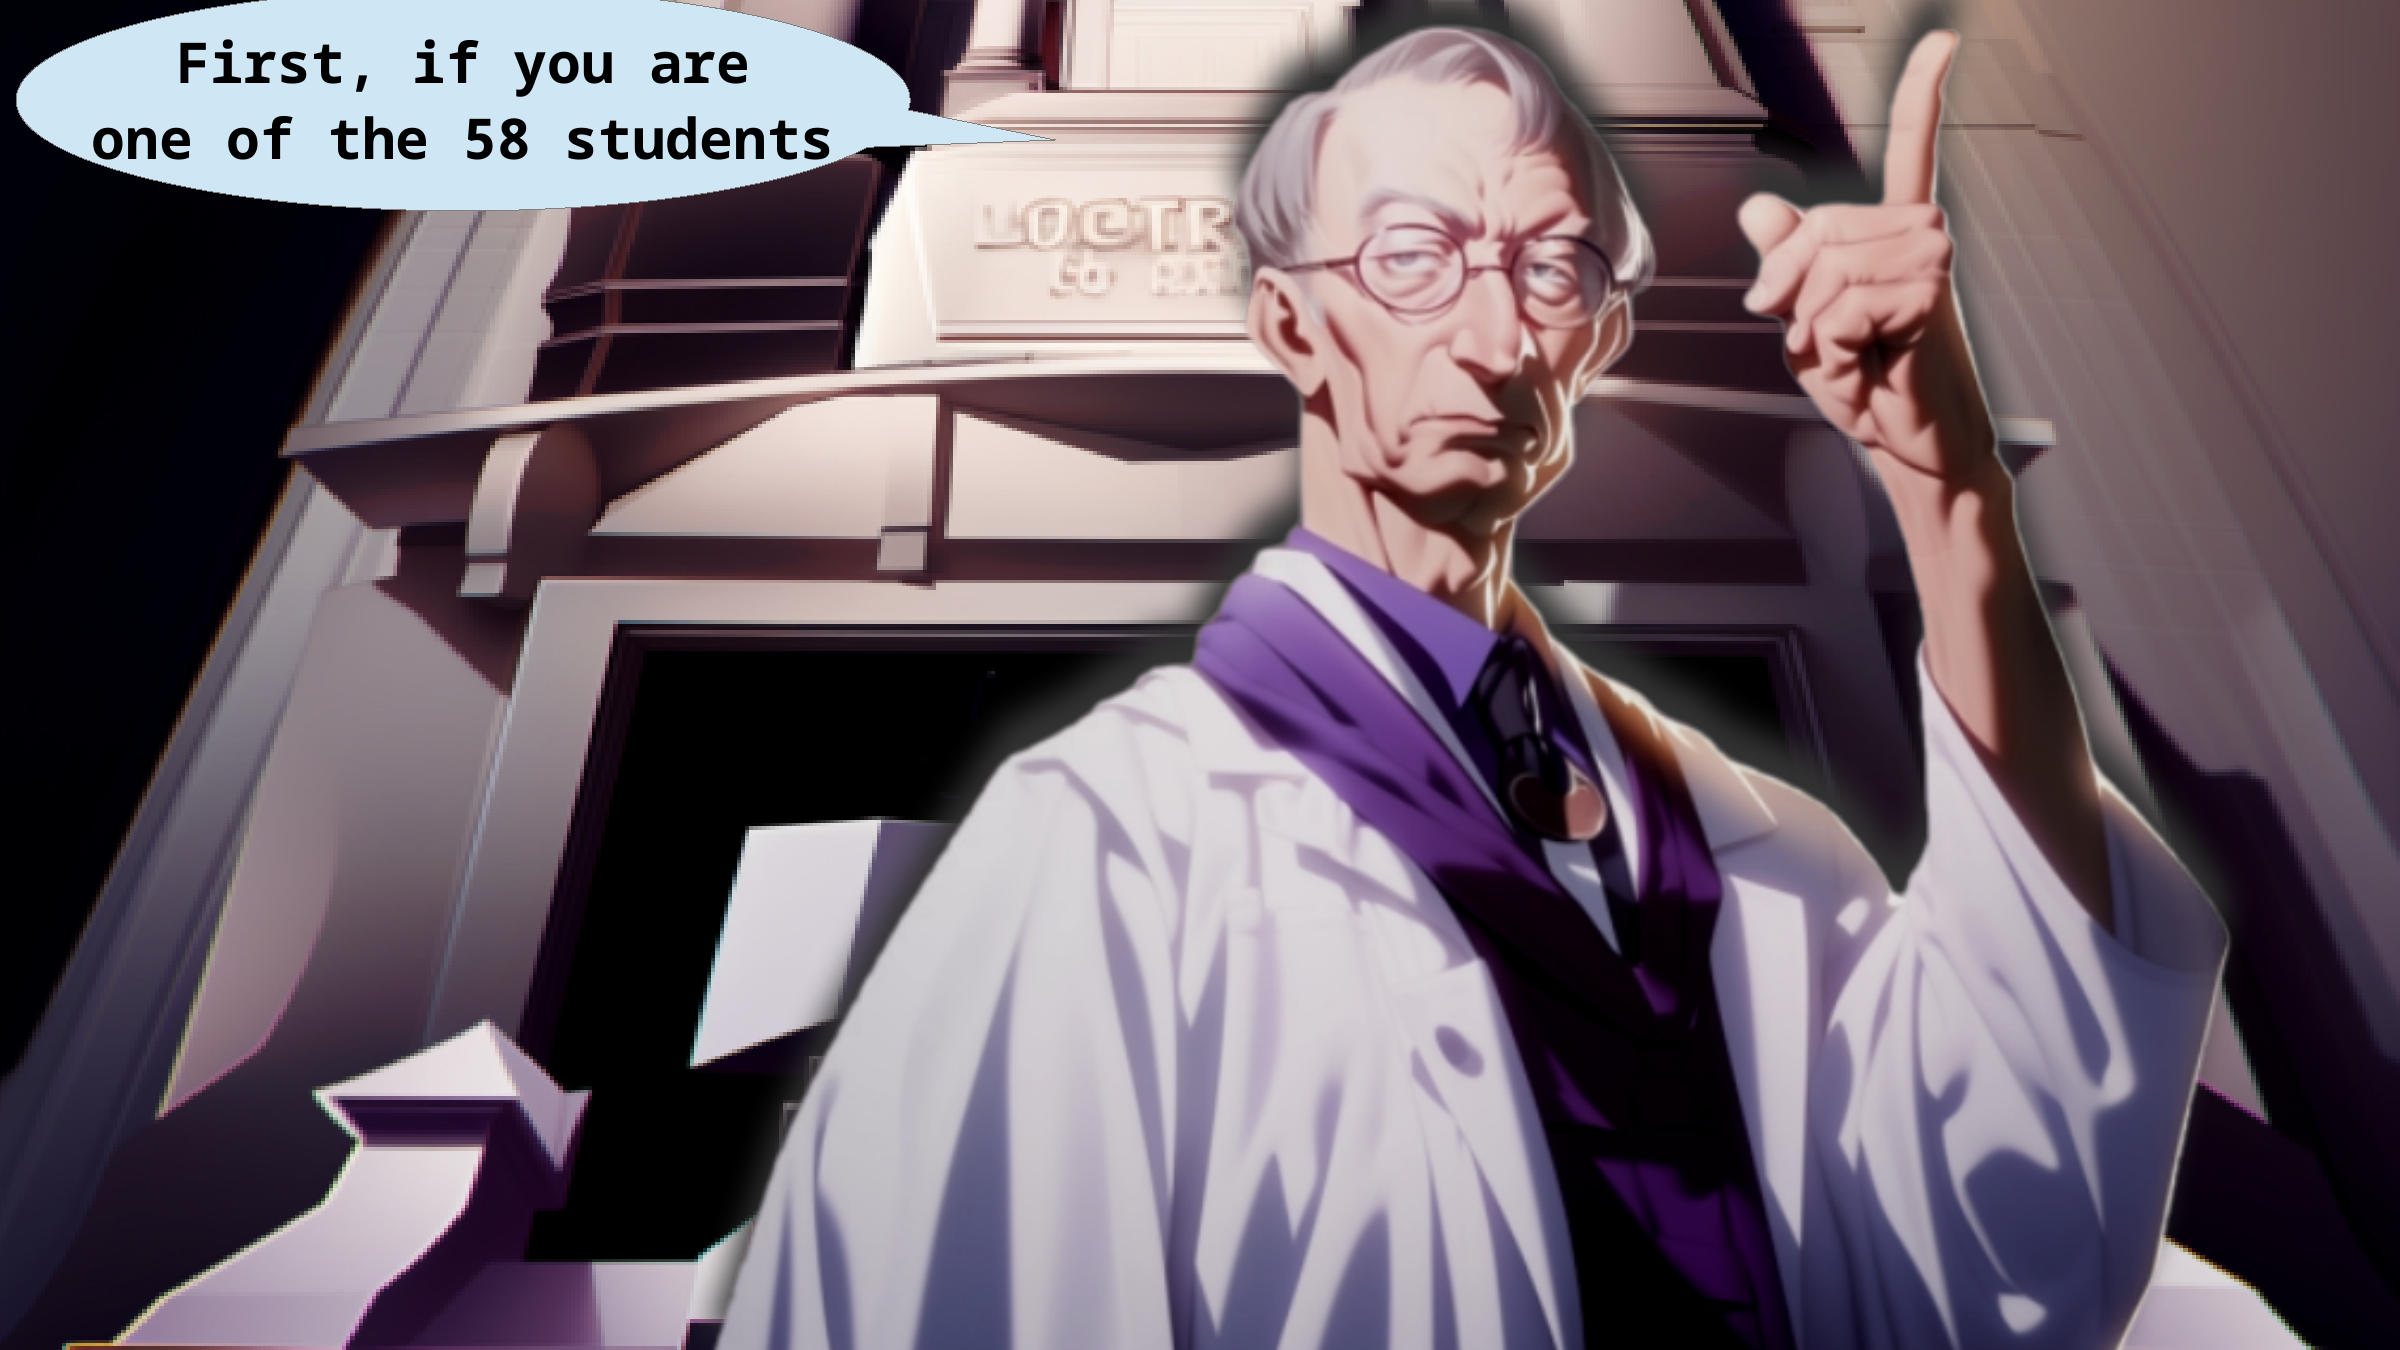

First, if you are
 one of the 58 students